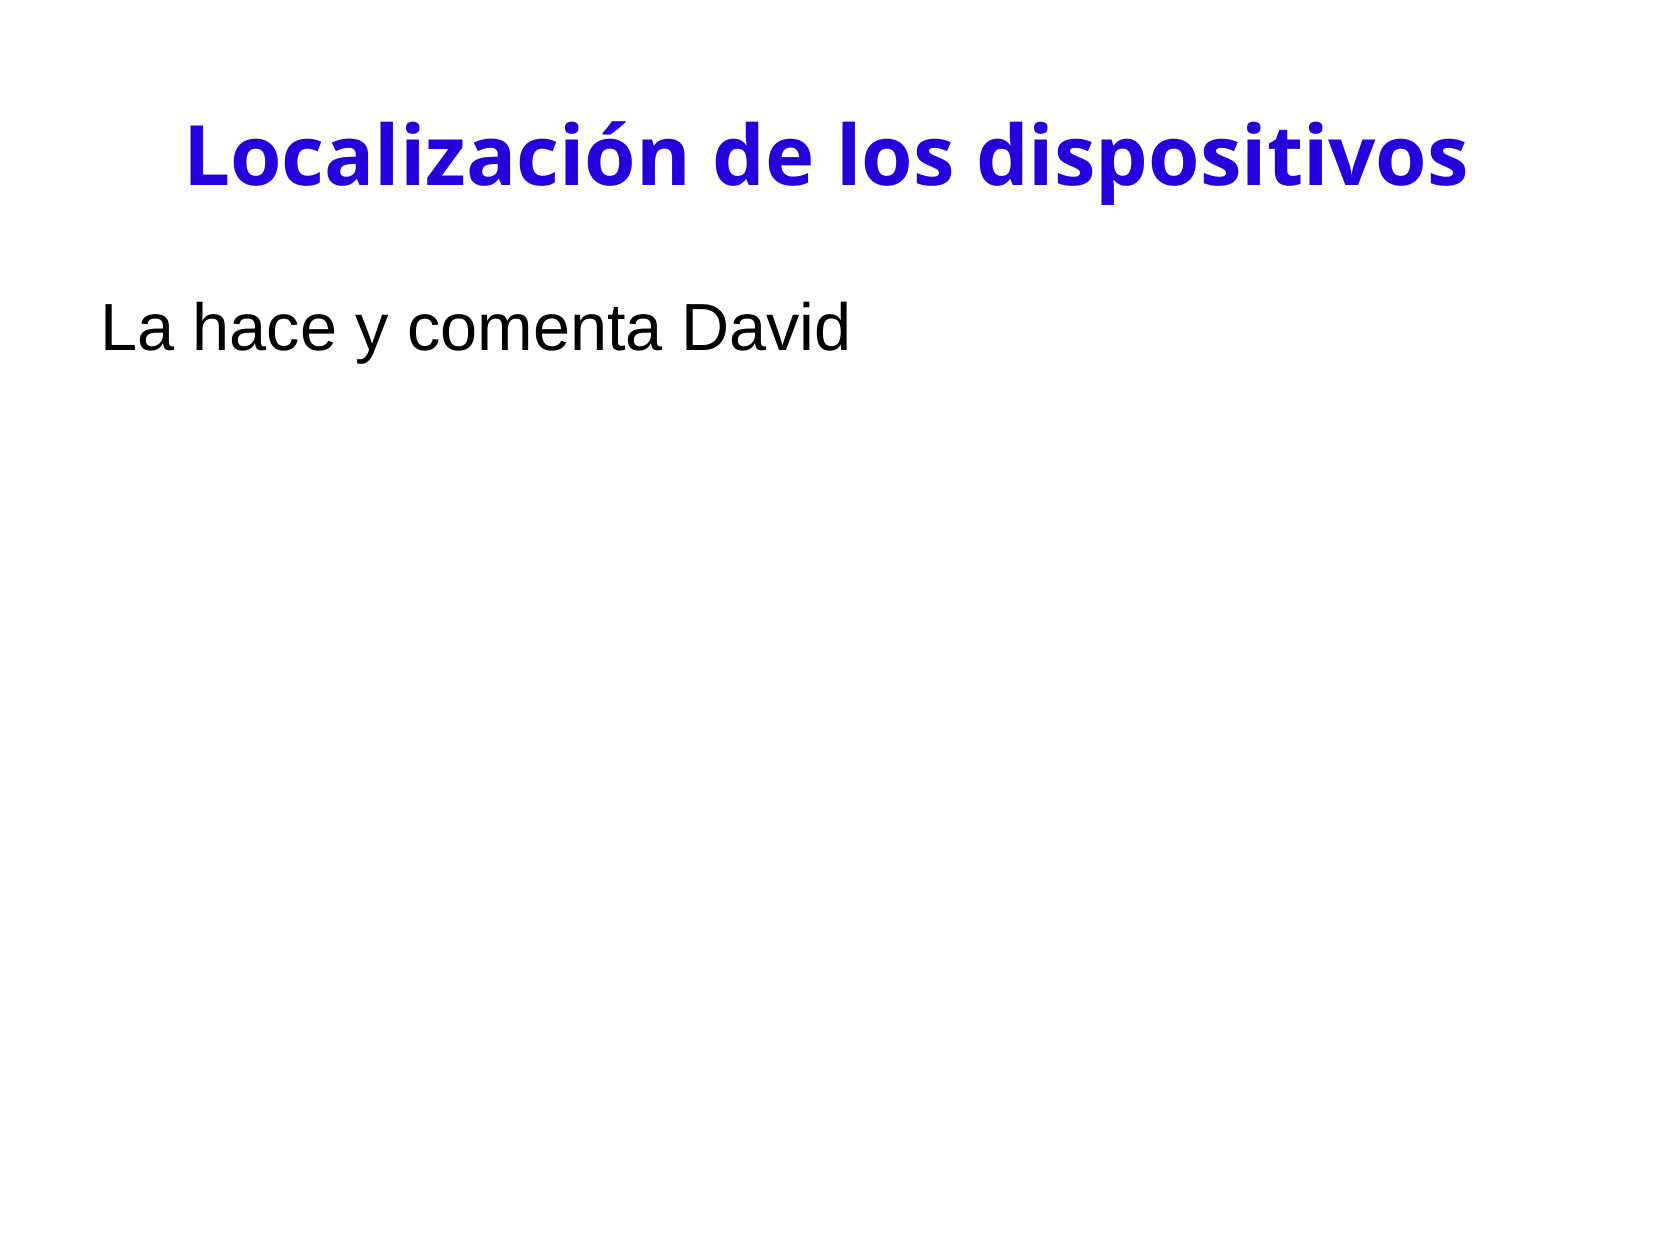

# Localización de los dispositivos
La hace y comenta David